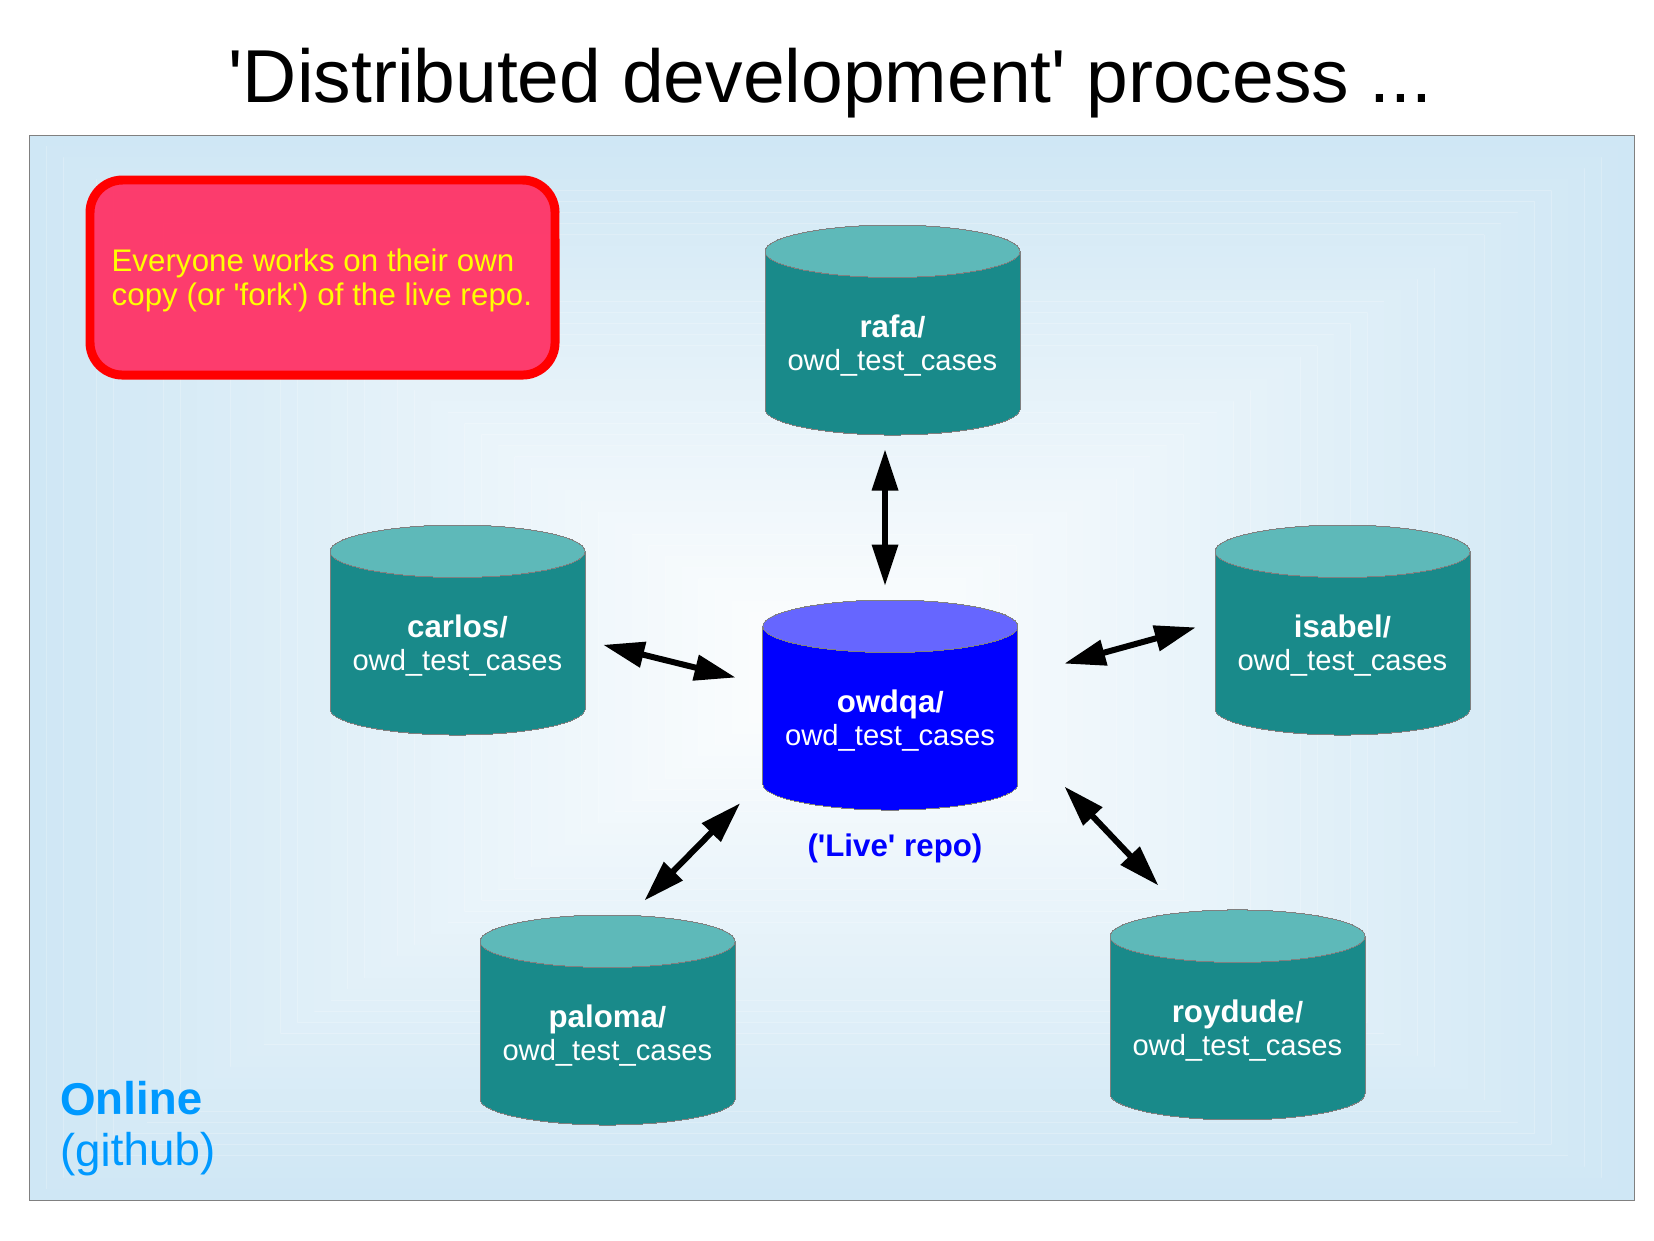

# 'Distributed development' process ...
Everyone works on their own
copy (or 'fork') of the live repo.
rafa/
owd_test_cases
carlos/
owd_test_cases
isabel/
owd_test_cases
owdqa/
owd_test_cases
('Live' repo)
roydude/
owd_test_cases
paloma/
owd_test_cases
Online
(github)